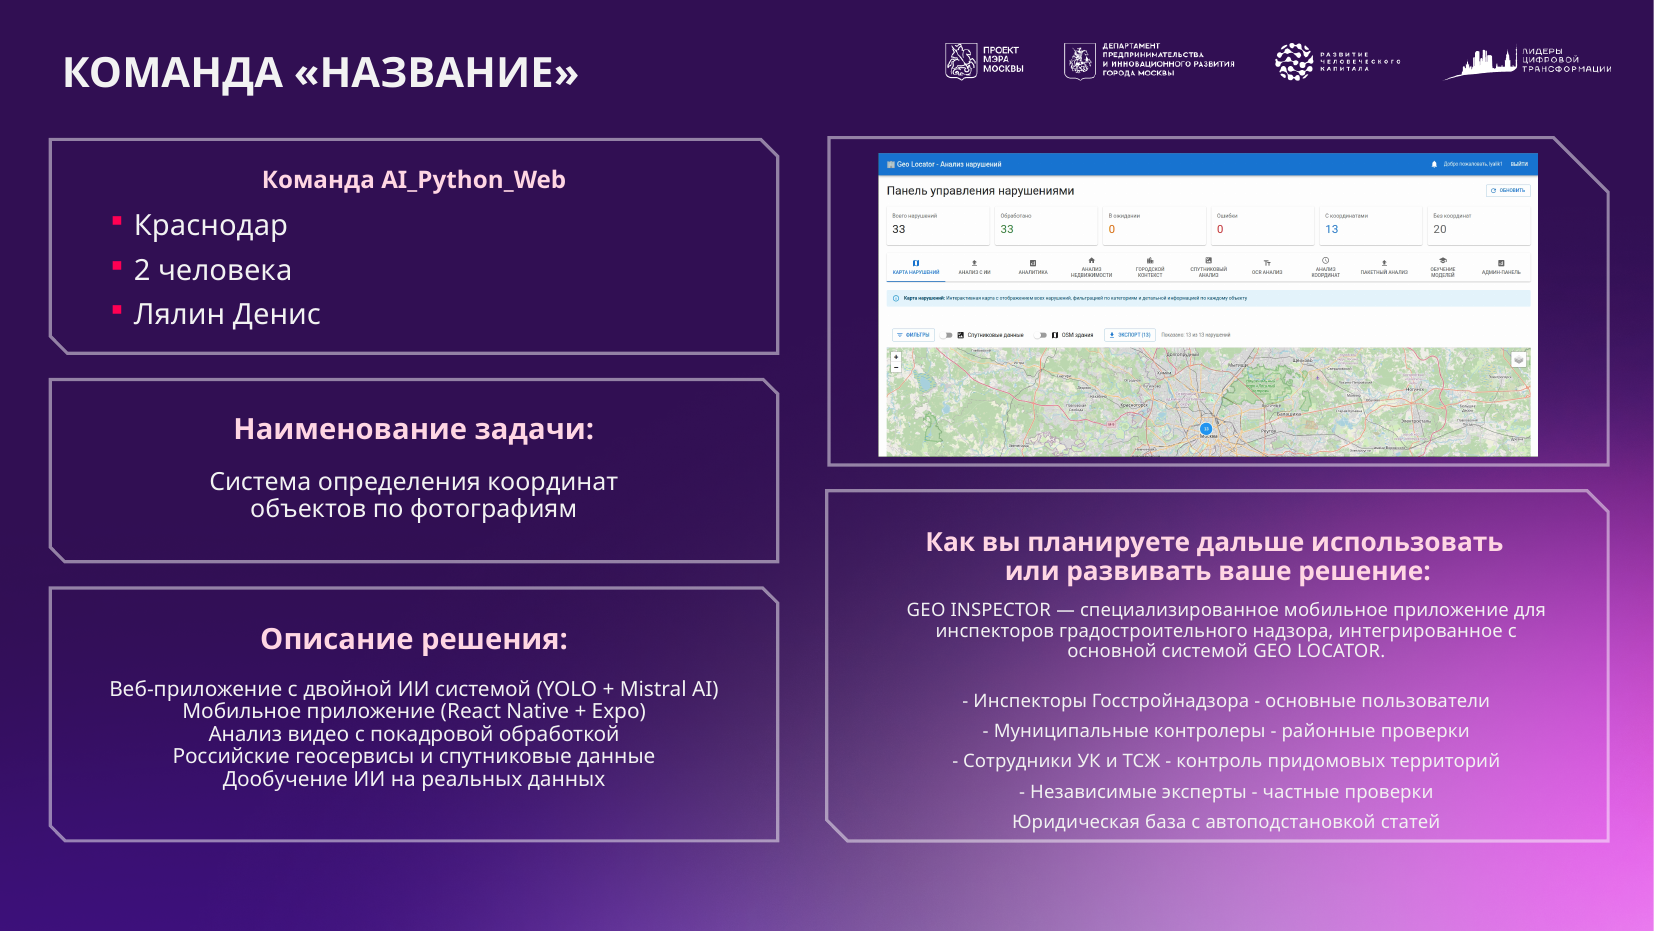

Команда AI_Python_Web
Краснодар
2 человека
Лялин Денис
Наименование задачи:
Система определения координат объектов по фотографиям
Как вы планируете дальше использовать
или развивать ваше решение:
GEO INSPECTOR — специализированное мобильное приложение для инспекторов градостроительного надзора, интегрированное с основной системой GEO LOCATOR.
- Инспекторы Госстройнадзора - основные пользователи
- Муниципальные контролеры - районные проверки
- Сотрудники УК и ТСЖ - контроль придомовых территорий
- Независимые эксперты - частные проверки
Юридическая база с автоподстановкой статей
Описание решения:
Веб-приложение с двойной ИИ системой (YOLO + Mistral AI)
Мобильное приложение (React Native + Expo)
Анализ видео с покадровой обработкой
Российские геосервисы и спутниковые данные
Дообучение ИИ на реальных данных